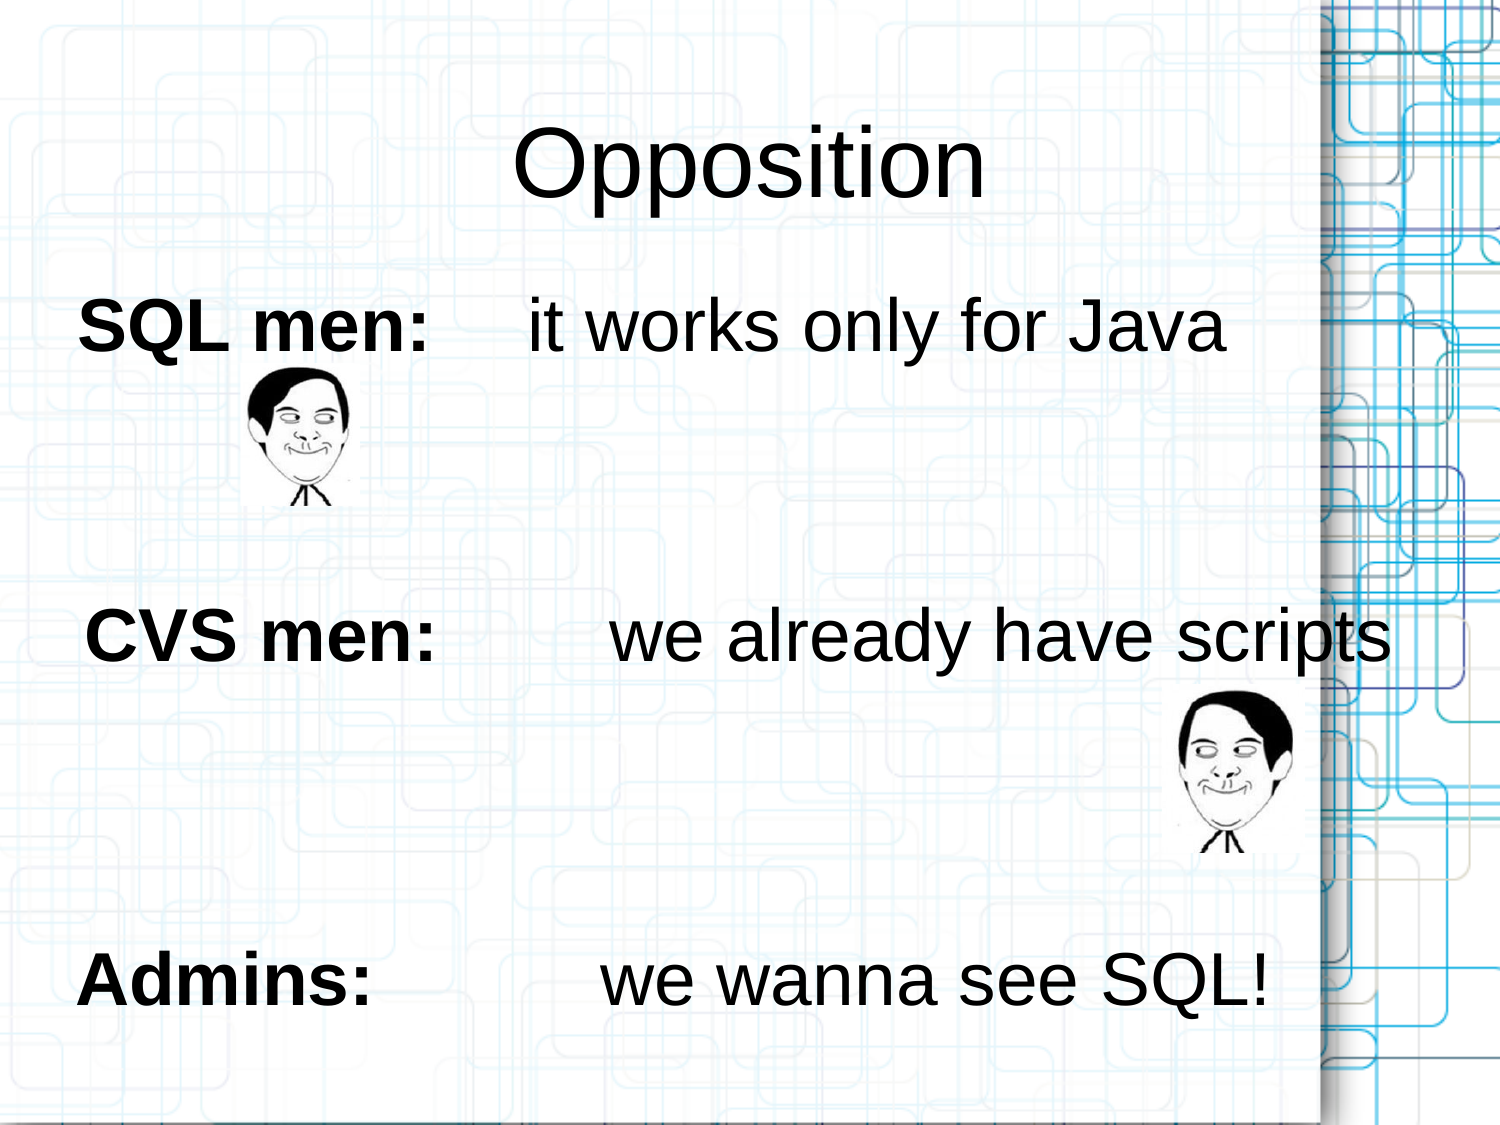

# Opposition
SQL men: 		it works only for Java
CVS men: 		we already have scripts
Admins: 			we wanna see SQL!